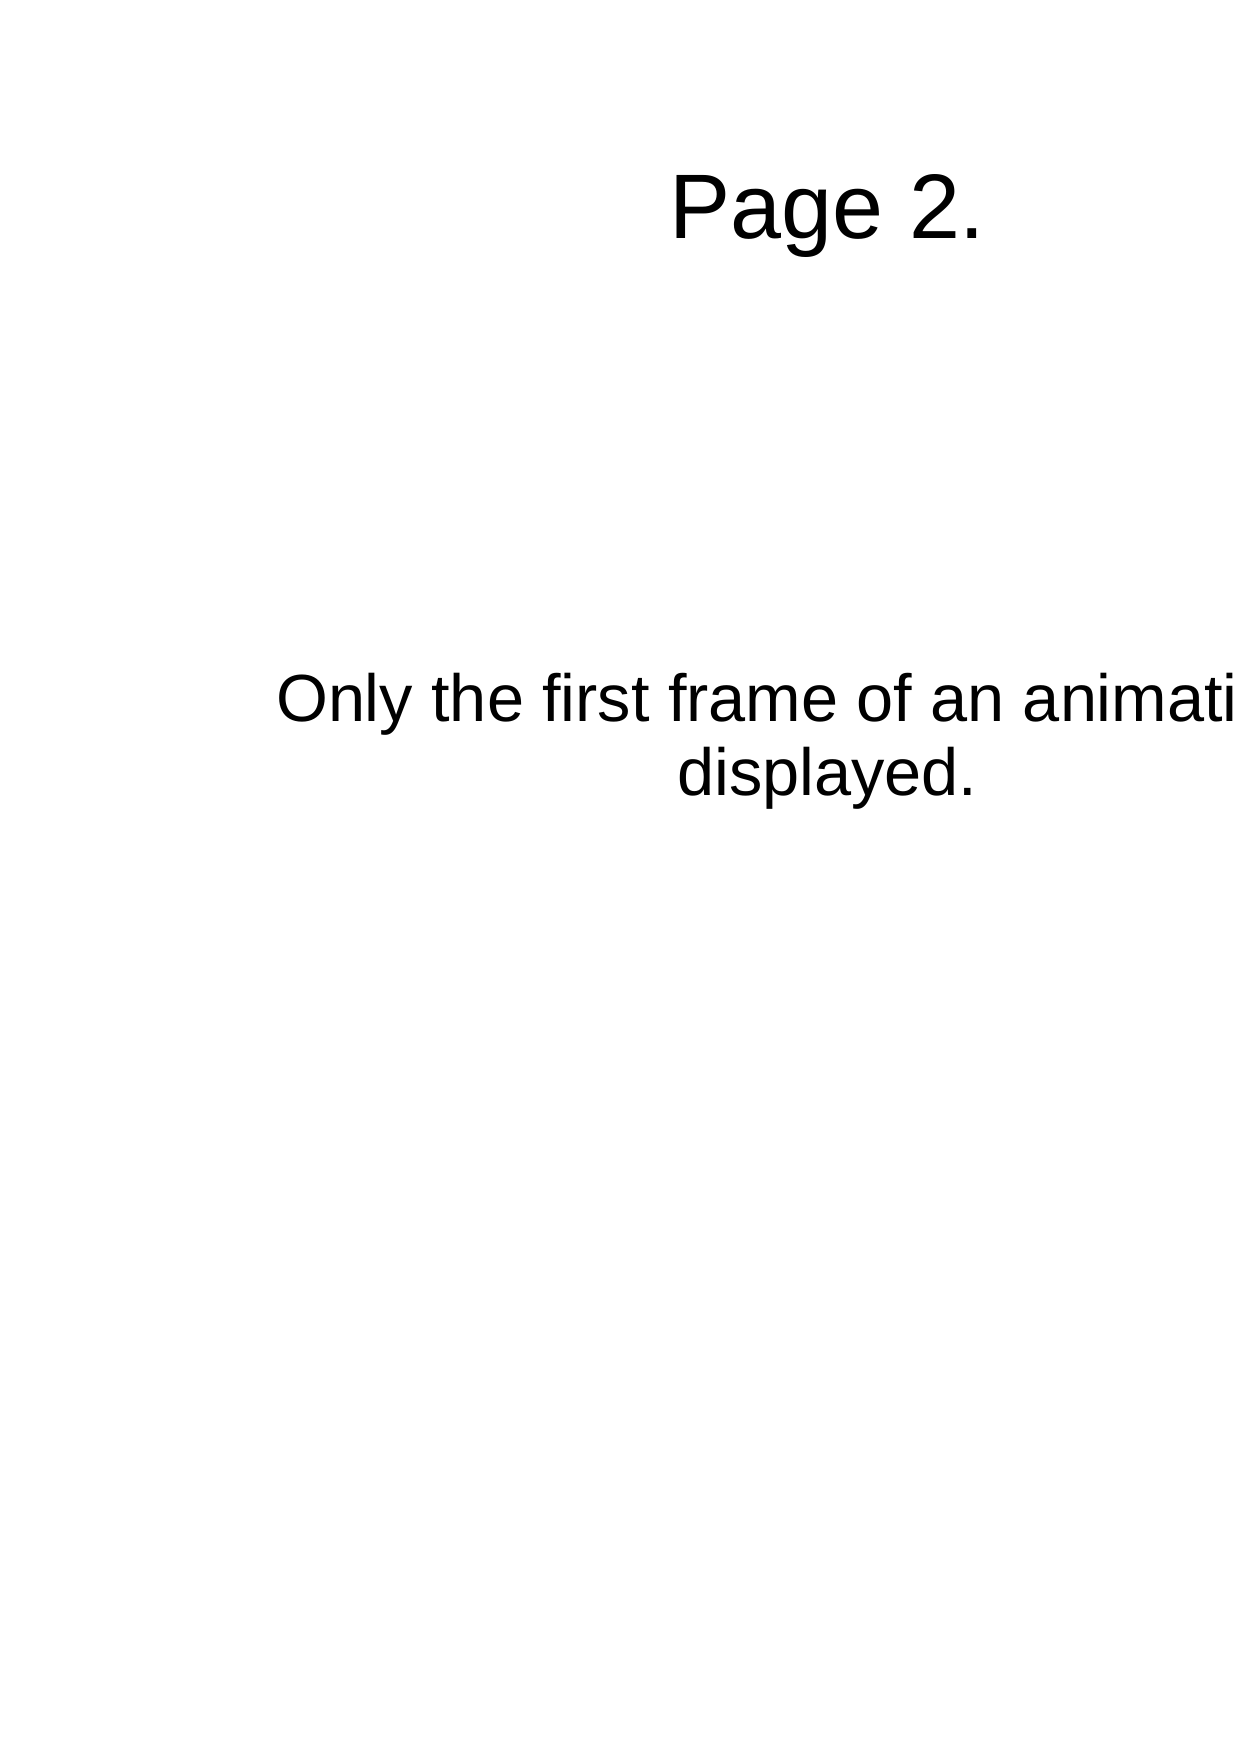

# Page 2.
Only the first frame of an animation is displayed.